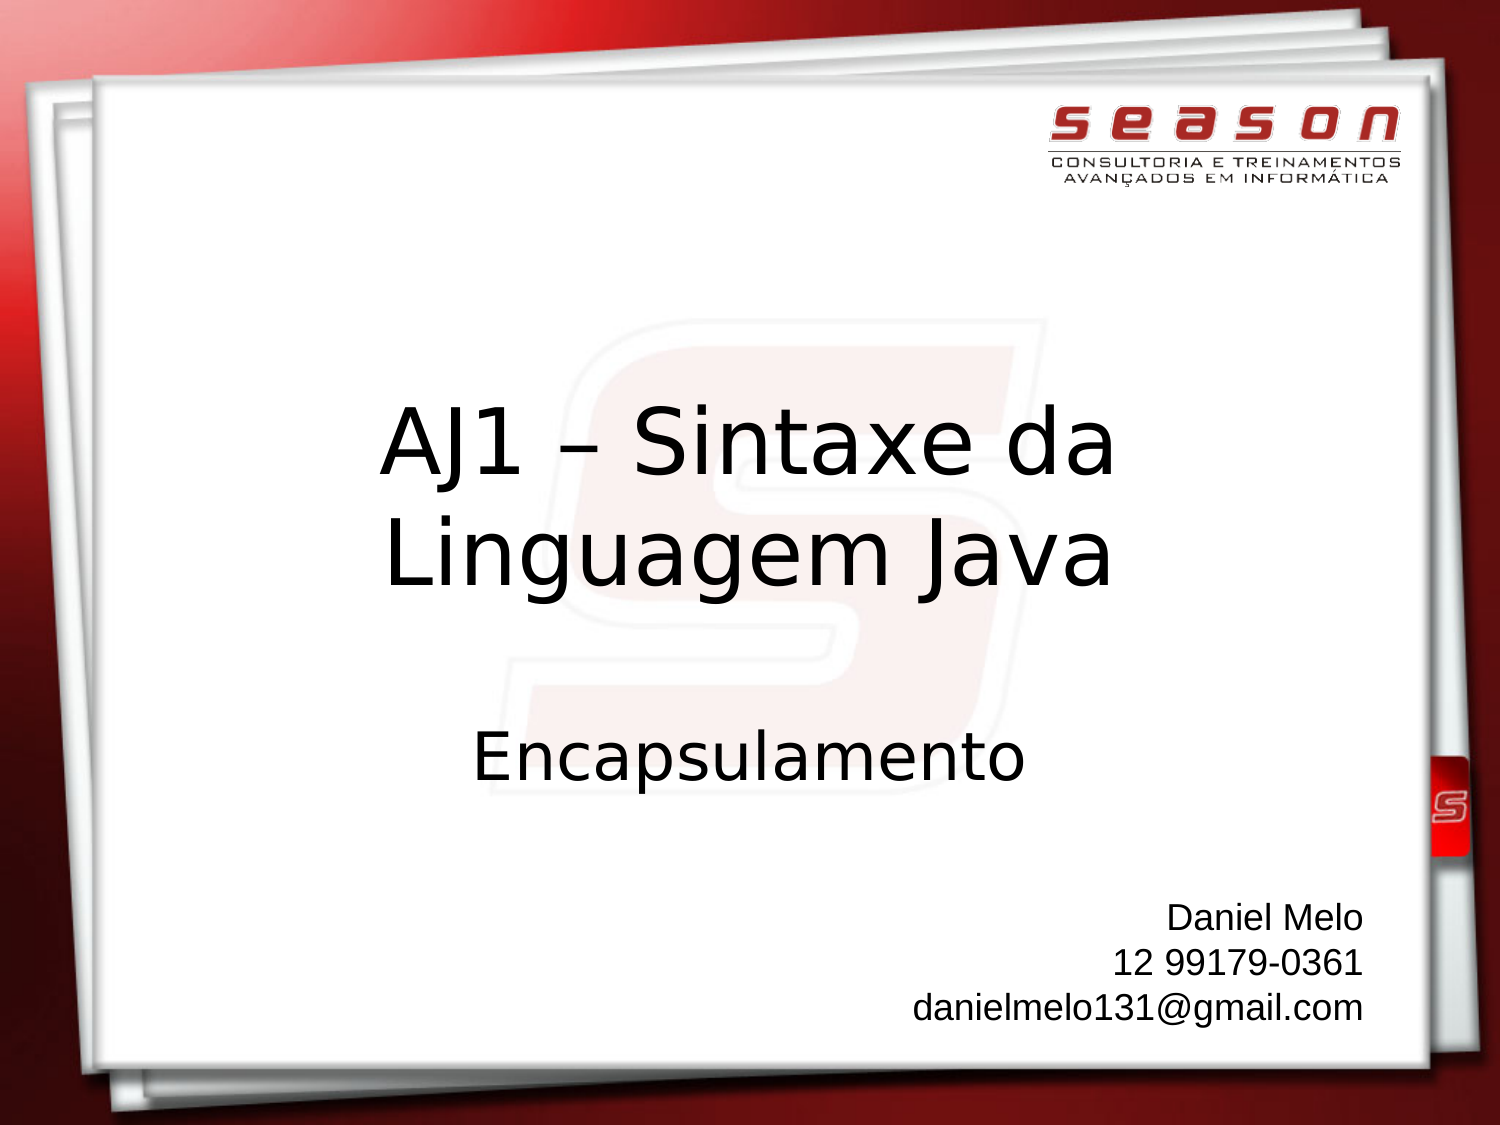

# AJ1 – Sintaxe da Linguagem Java Encapsulamento
Daniel Melo
12 99179-0361
danielmelo131@gmail.com